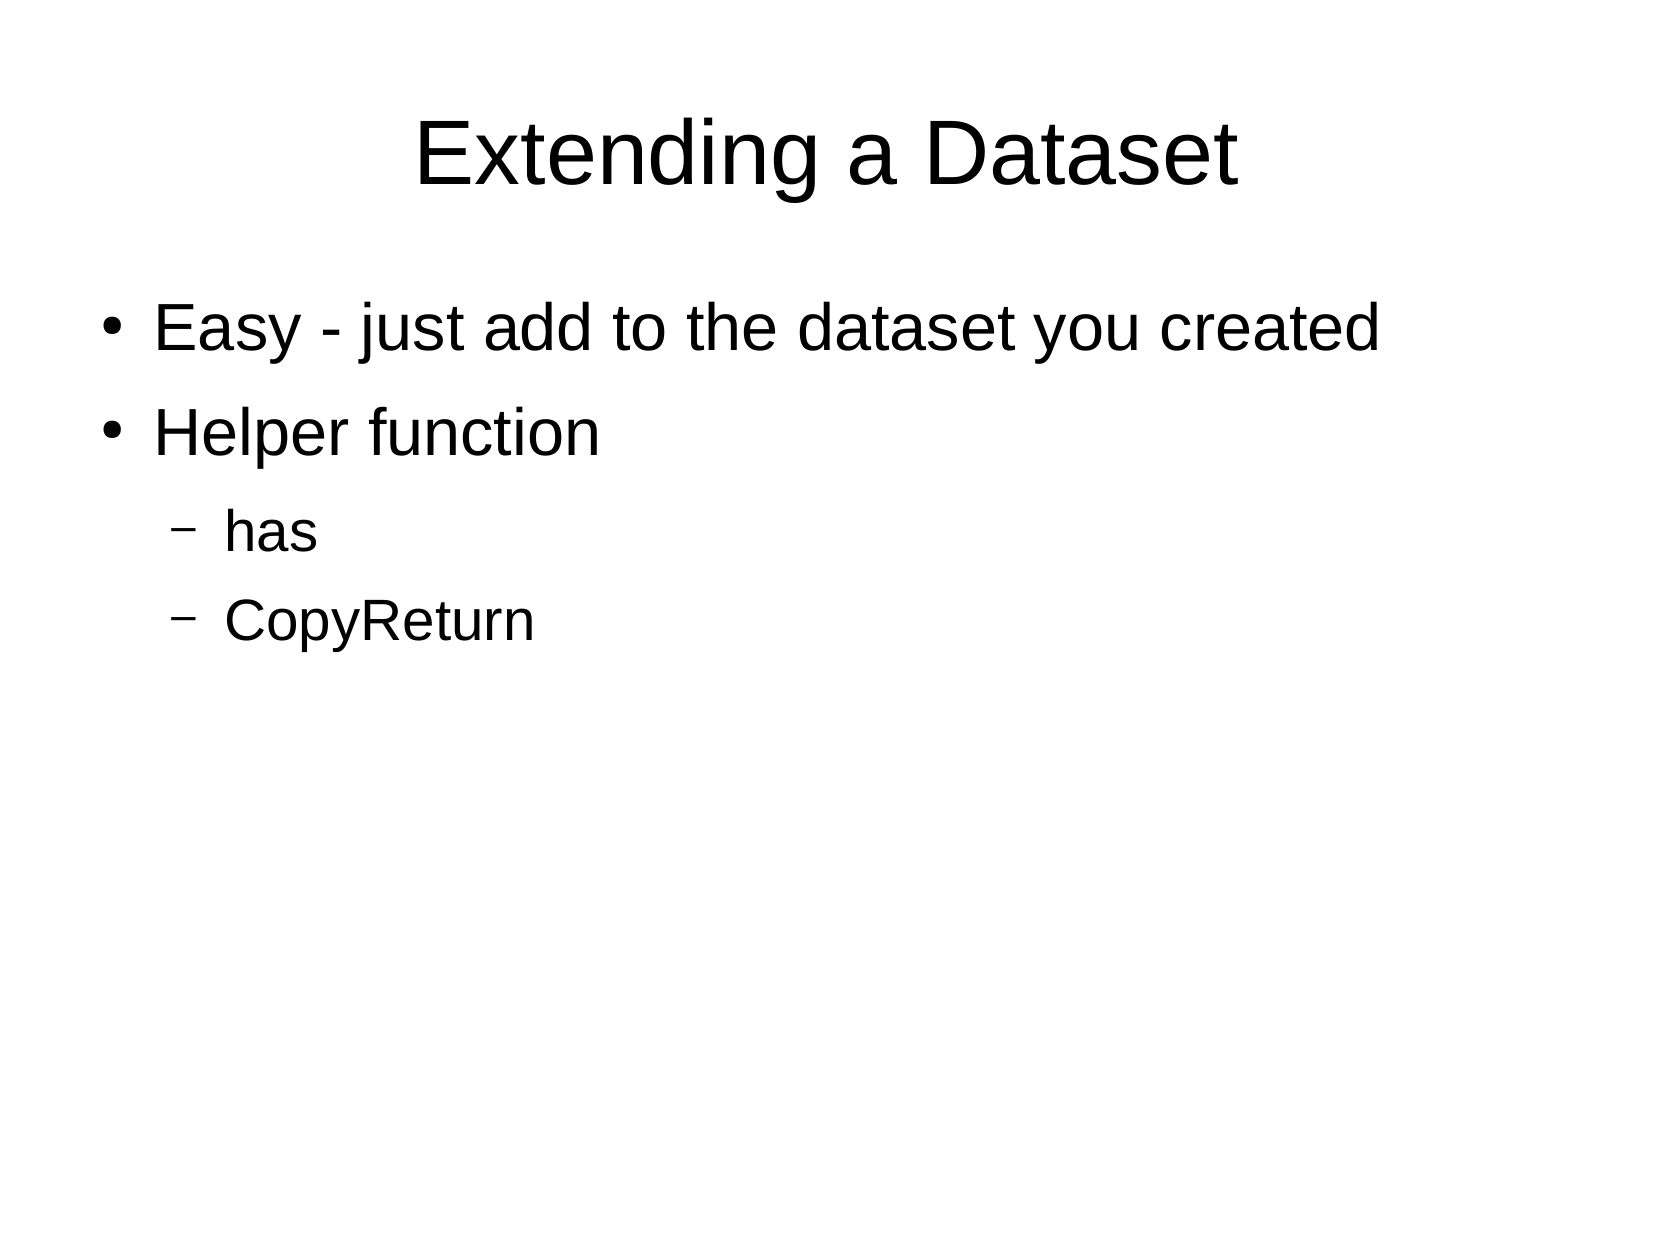

# Extending a Dataset
Easy - just add to the dataset you created
Helper function
has
CopyReturn